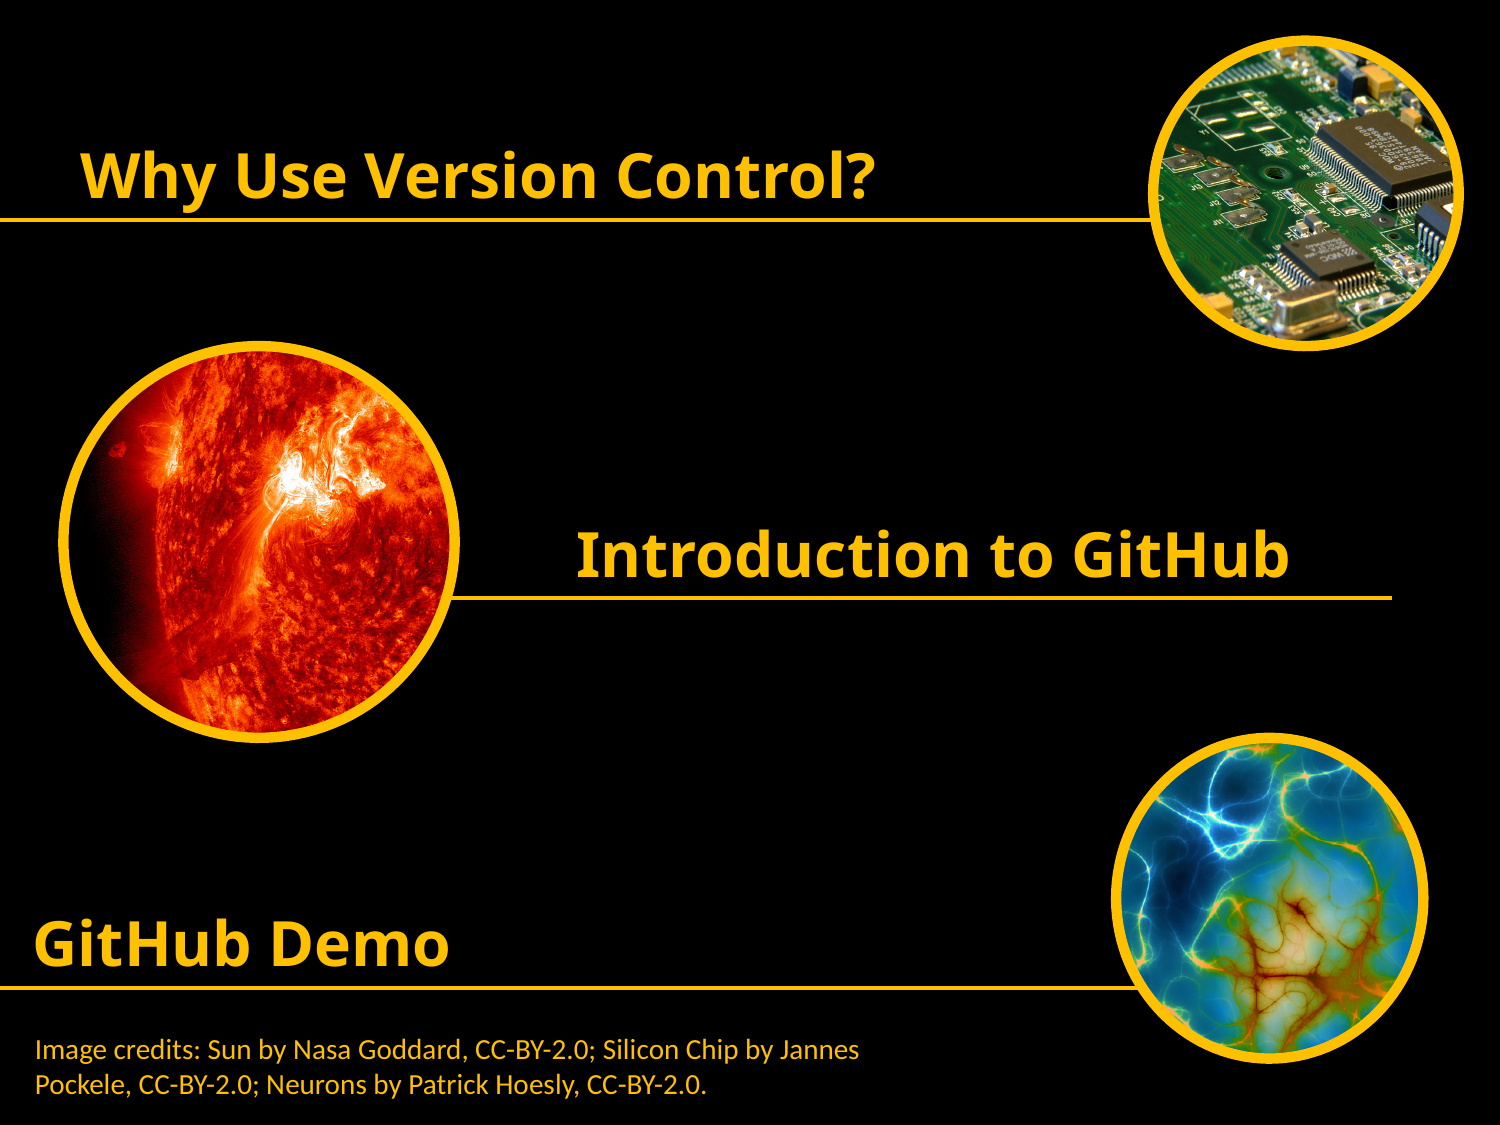

Why Use Version Control?
Introduction to GitHub
GitHub Demo
Image credits: Sun by Nasa Goddard, CC-BY-2.0; Silicon Chip by Jannes Pockele, CC-BY-2.0; Neurons by Patrick Hoesly, CC-BY-2.0.